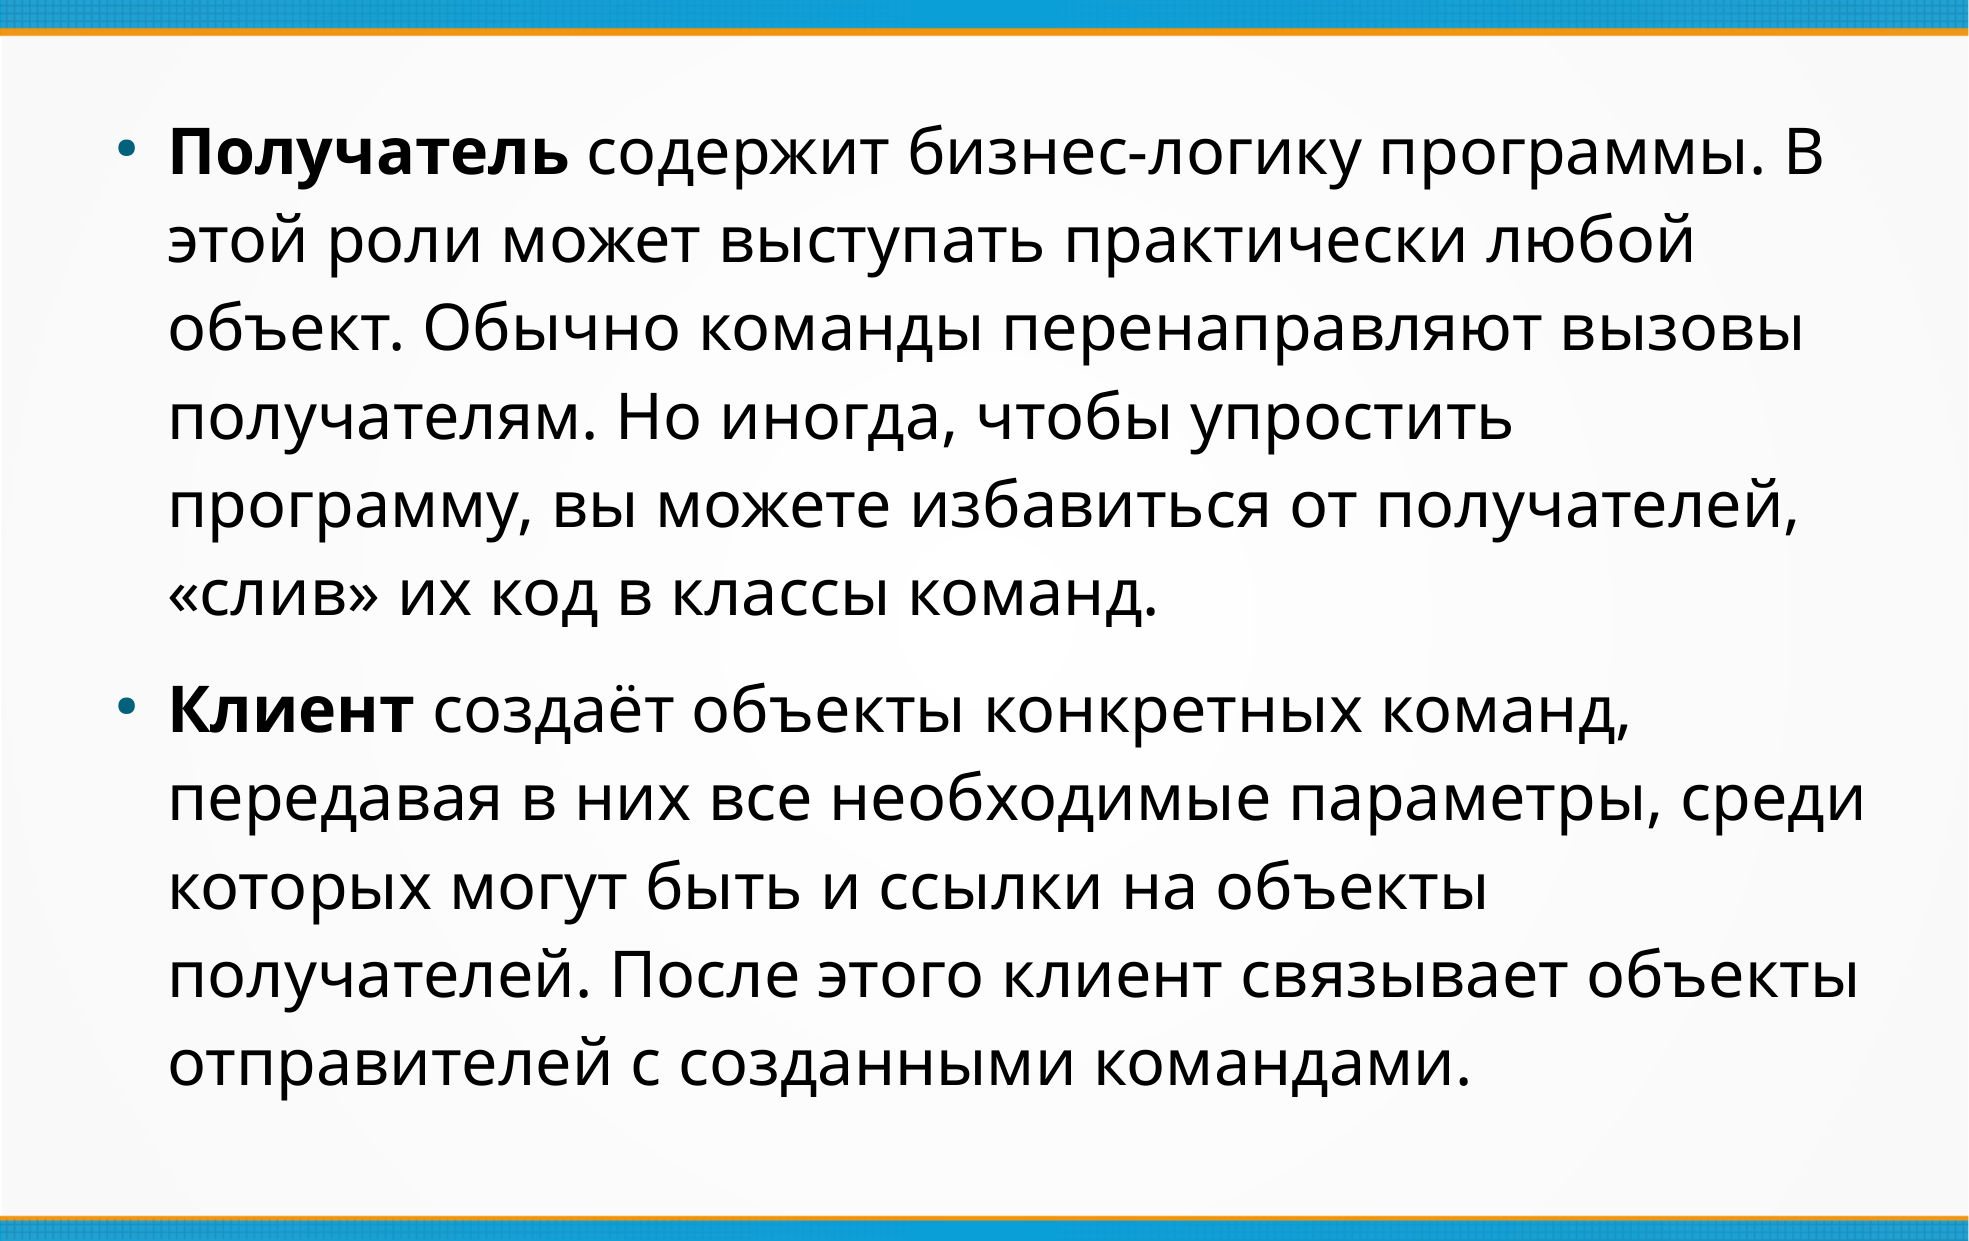

# Получатель содержит бизнес-логику программы. В этой роли может выступать практически любой объект. Обычно команды перенаправляют вызовы получателям. Но иногда, чтобы упростить программу, вы можете избавиться от получателей, «слив» их код в классы команд.
Клиент создаёт объекты конкретных команд, передавая в них все необходимые параметры, среди которых могут быть и ссылки на объекты получателей. После этого клиент связывает объекты отправителей с созданными командами.